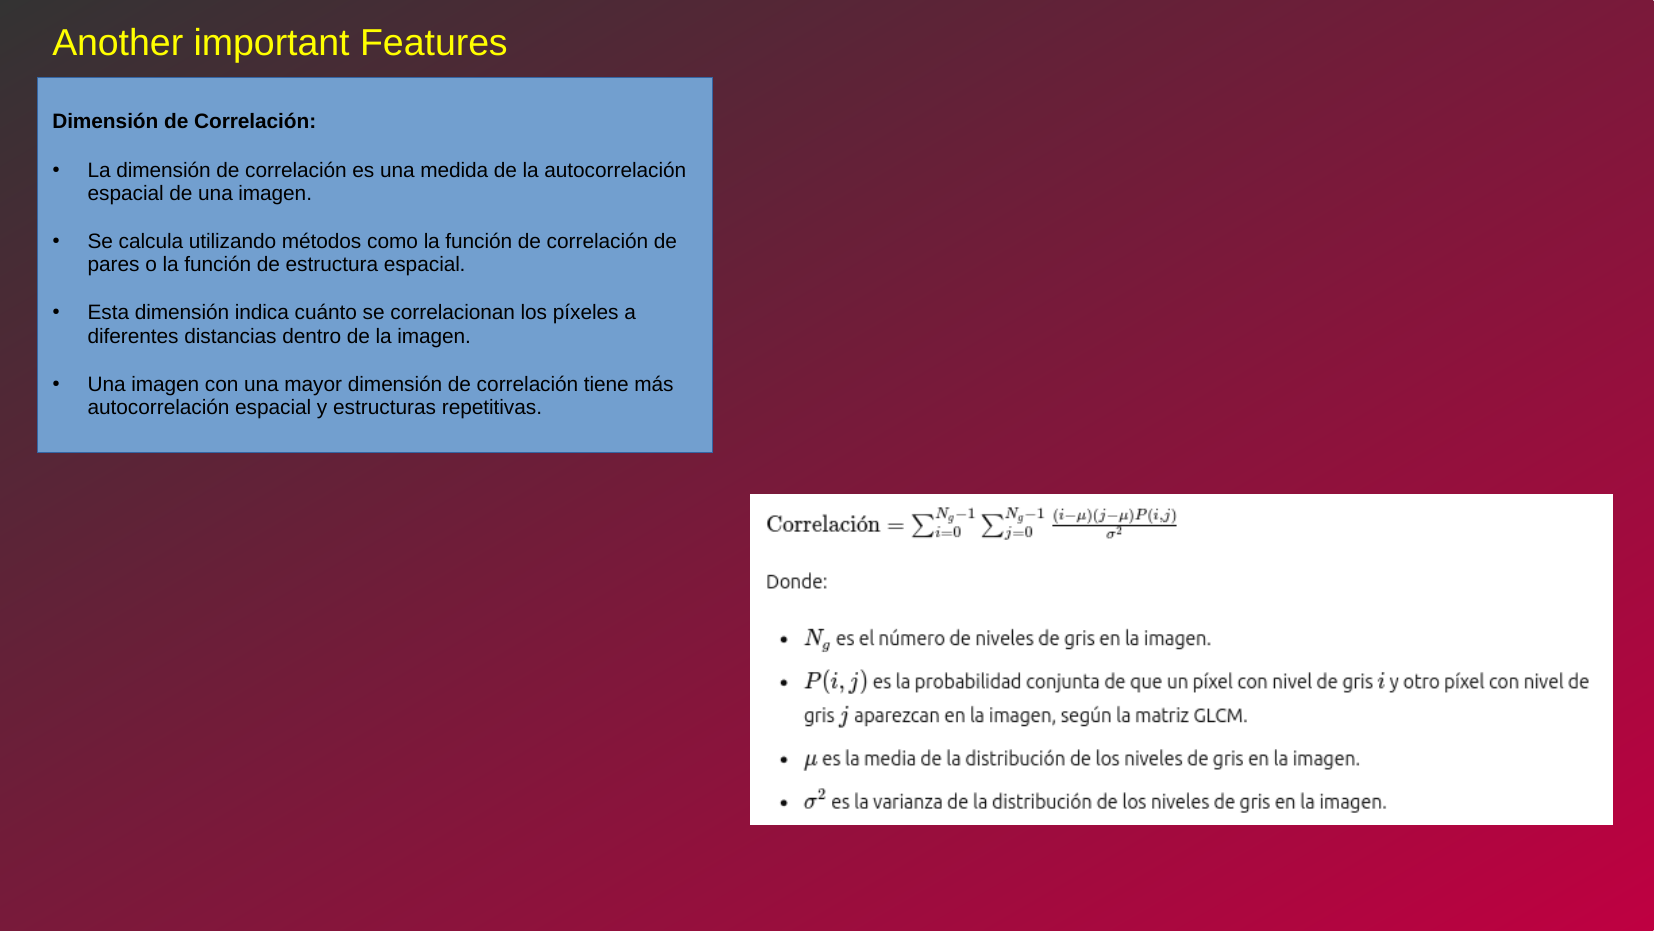

Another important Features
Dimensión de Correlación:
La dimensión de correlación es una medida de la autocorrelación espacial de una imagen.
Se calcula utilizando métodos como la función de correlación de pares o la función de estructura espacial.
Esta dimensión indica cuánto se correlacionan los píxeles a diferentes distancias dentro de la imagen.
Una imagen con una mayor dimensión de correlación tiene más autocorrelación espacial y estructuras repetitivas.